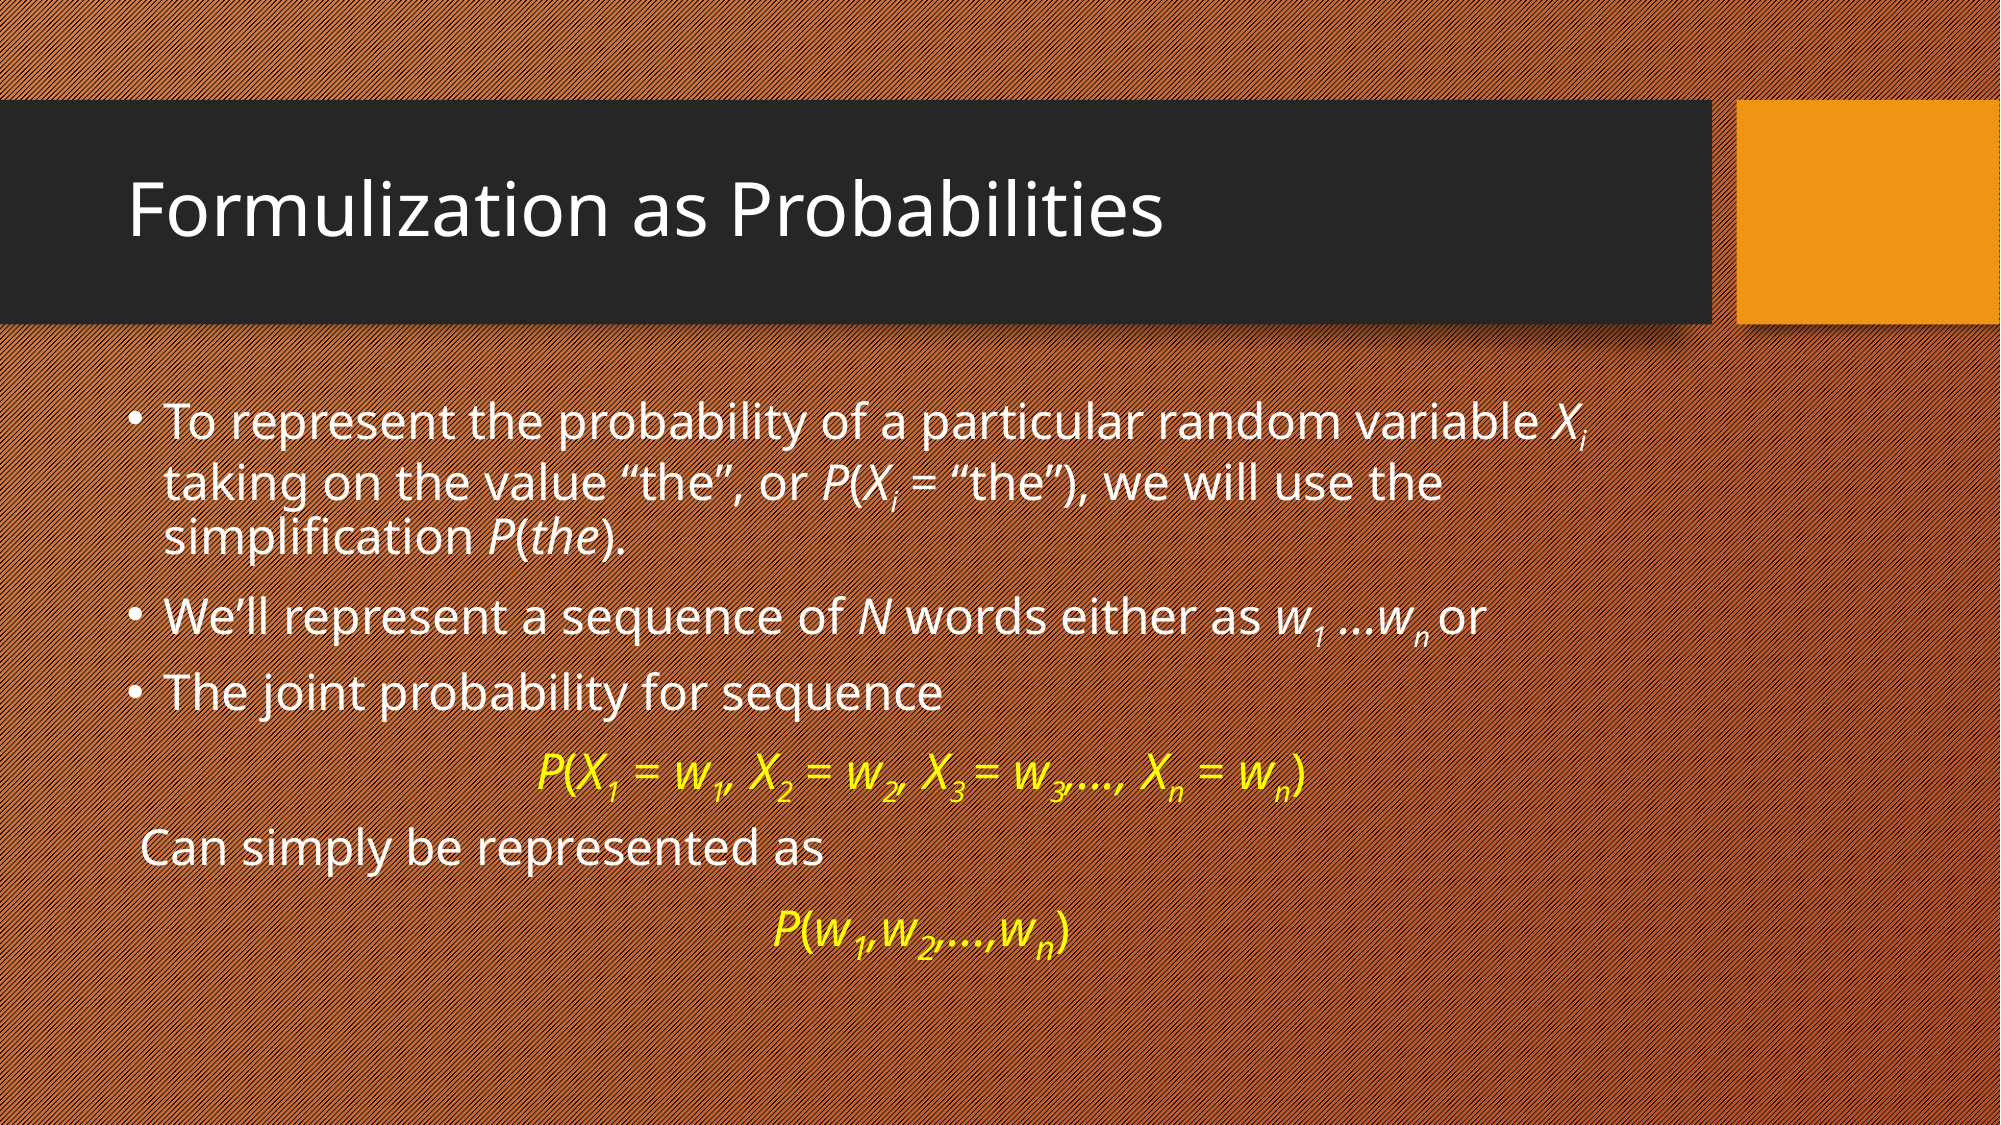

# Formulization as Probabilities
To represent the probability of a particular random variable Xi taking on the value “the”, or P(Xi = “the”), we will use the simplification P(the).
We’ll represent a sequence of N words either as w1 ...wn or
The joint probability for sequence
P(X1 = w1, X2 = w2, X3 = w3,..., Xn = wn)
 Can simply be represented as
P(w1,w2,...,wn)